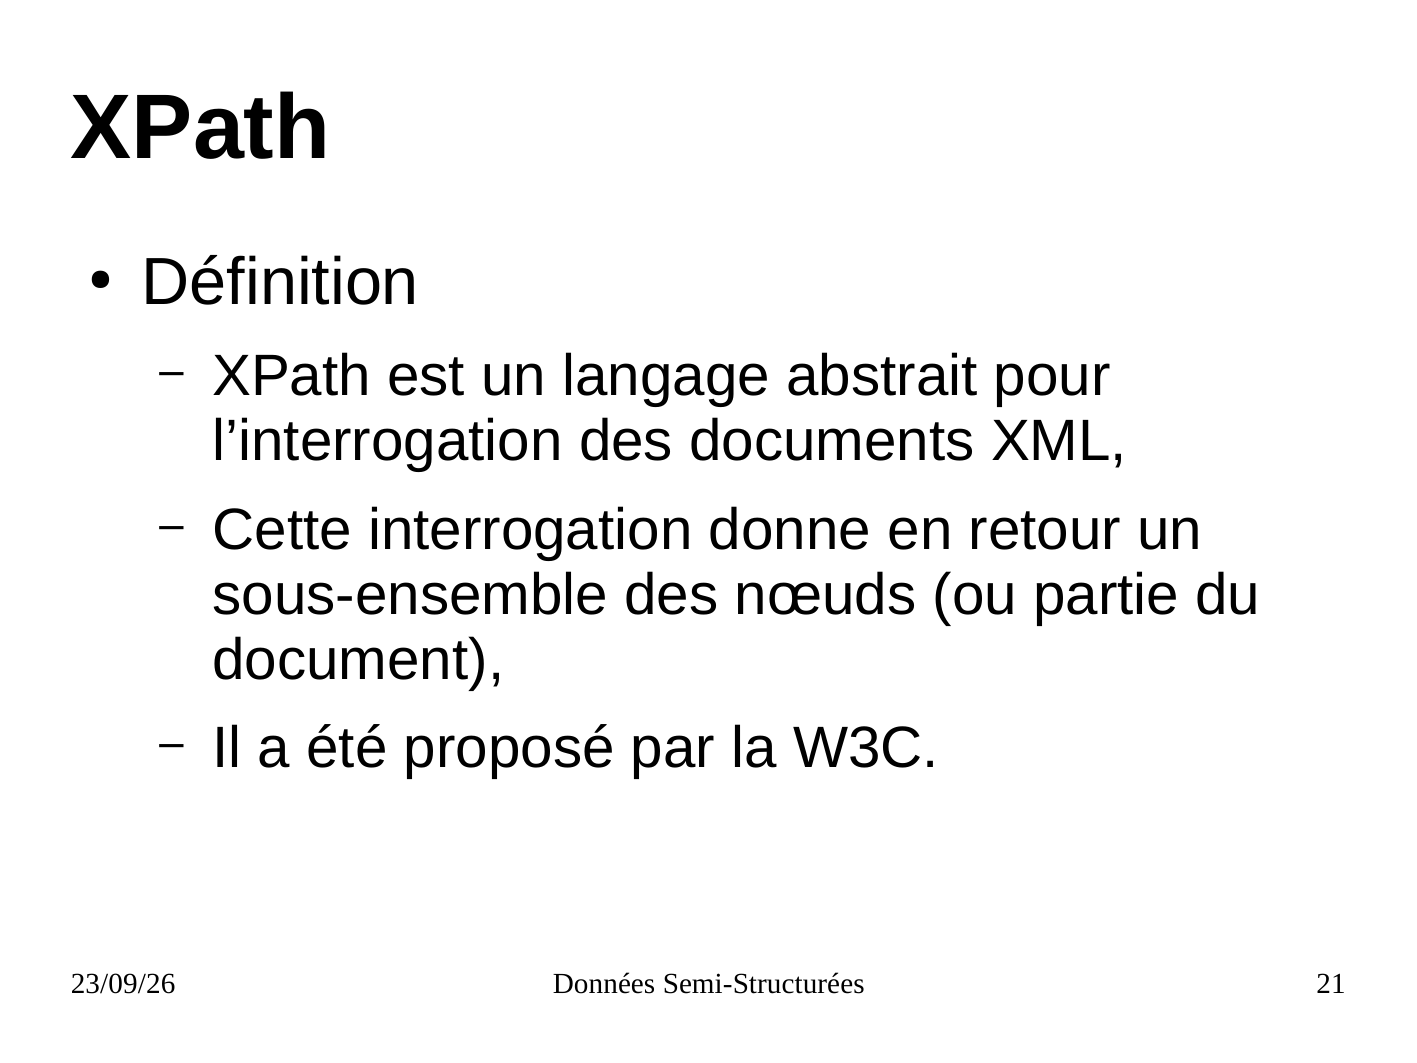

# XPath
Définition
XPath est un langage abstrait pour l’interrogation des documents XML,
Cette interrogation donne en retour un sous-ensemble des nœuds (ou partie du document),
Il a été proposé par la W3C.
Données Semi-Structurées
21